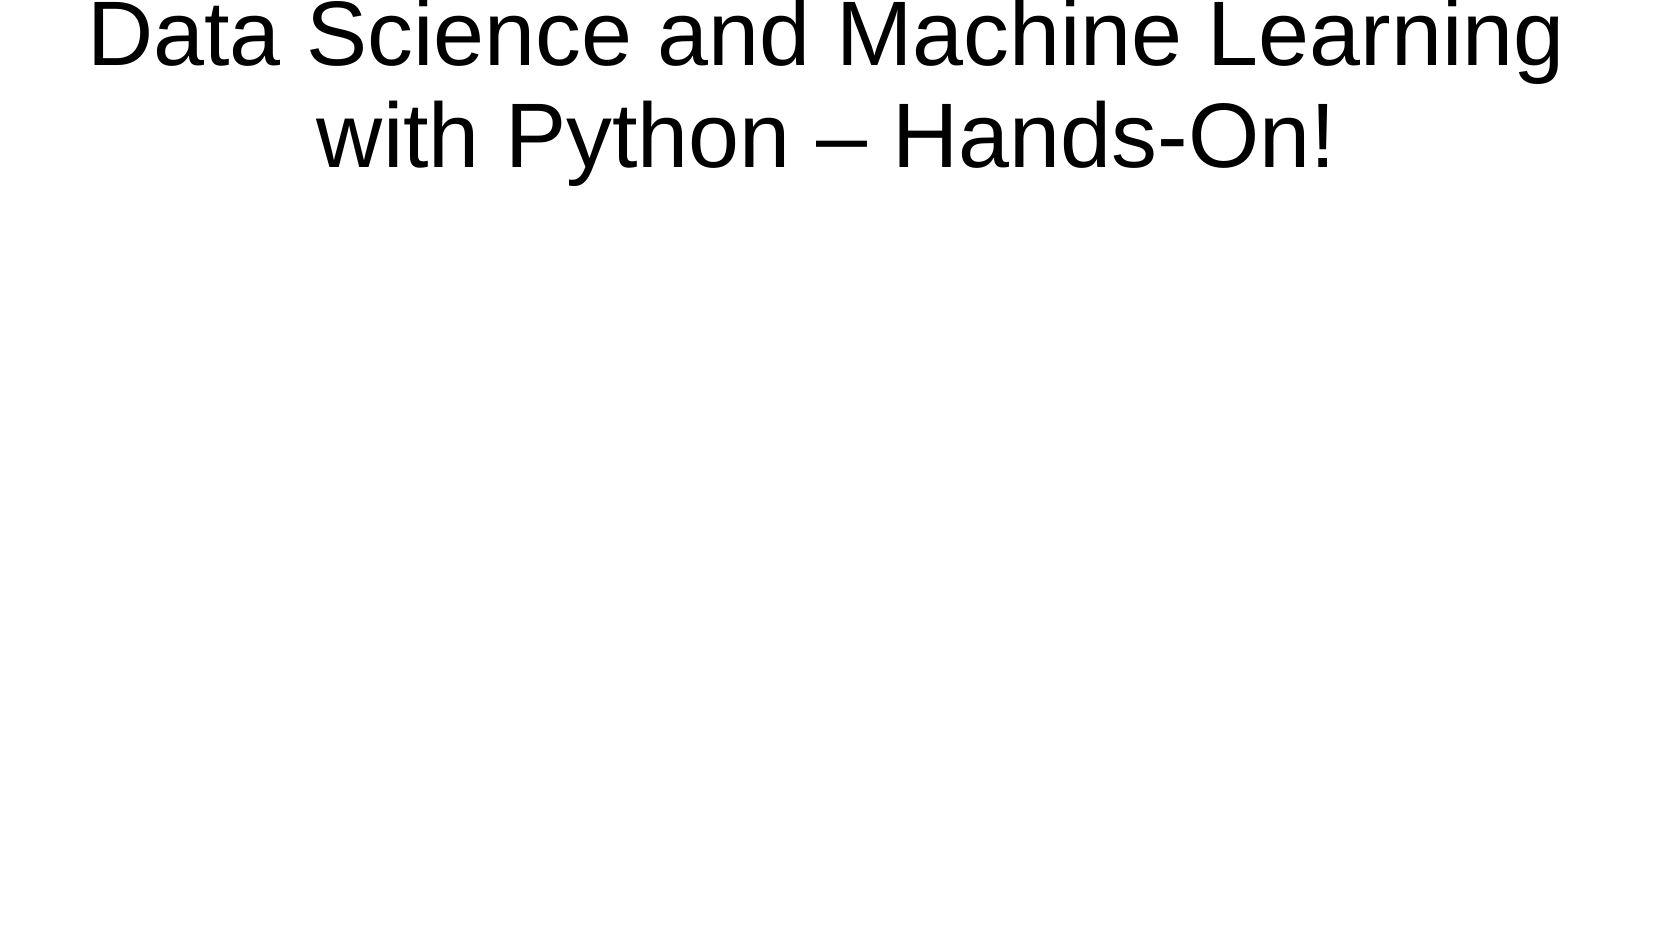

# Data Science and Machine Learning with Python – Hands-On!